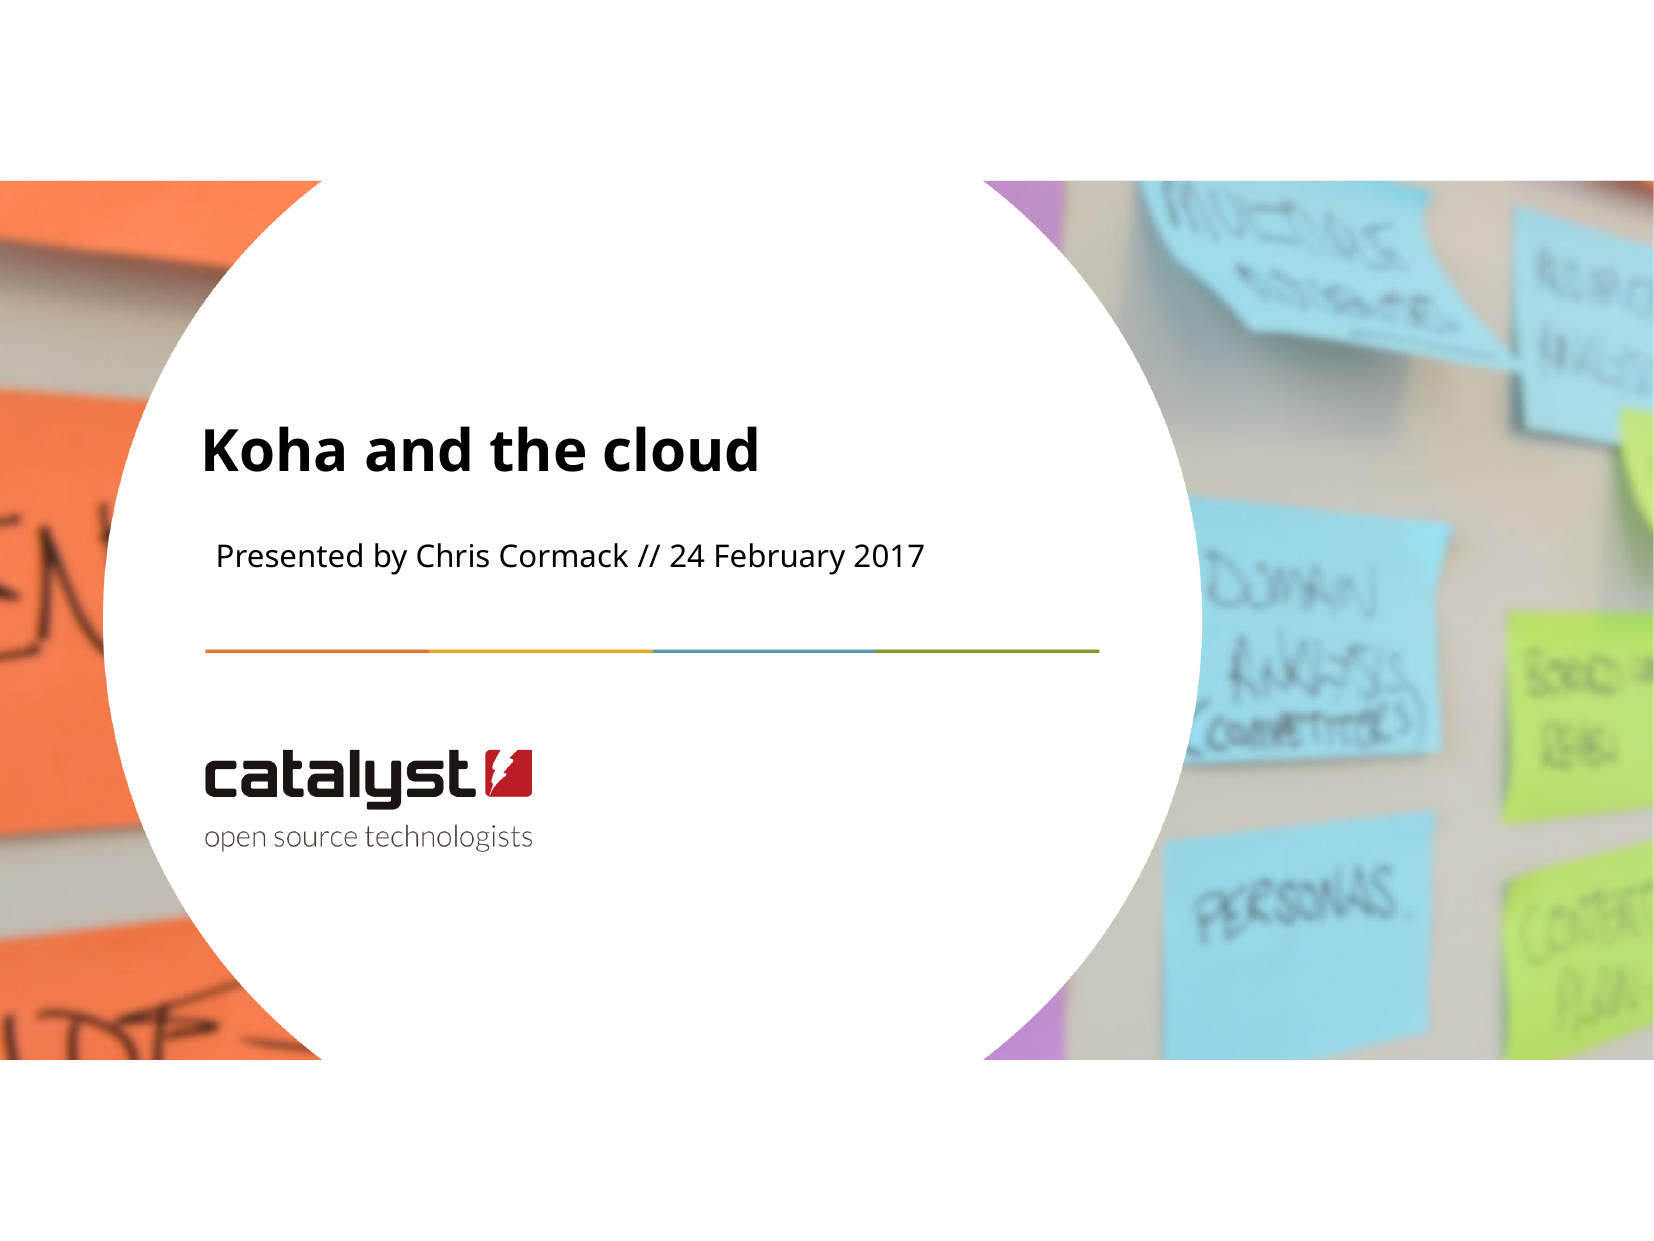

# Koha and the cloud
Presented by Chris Cormack // 24 February 2017